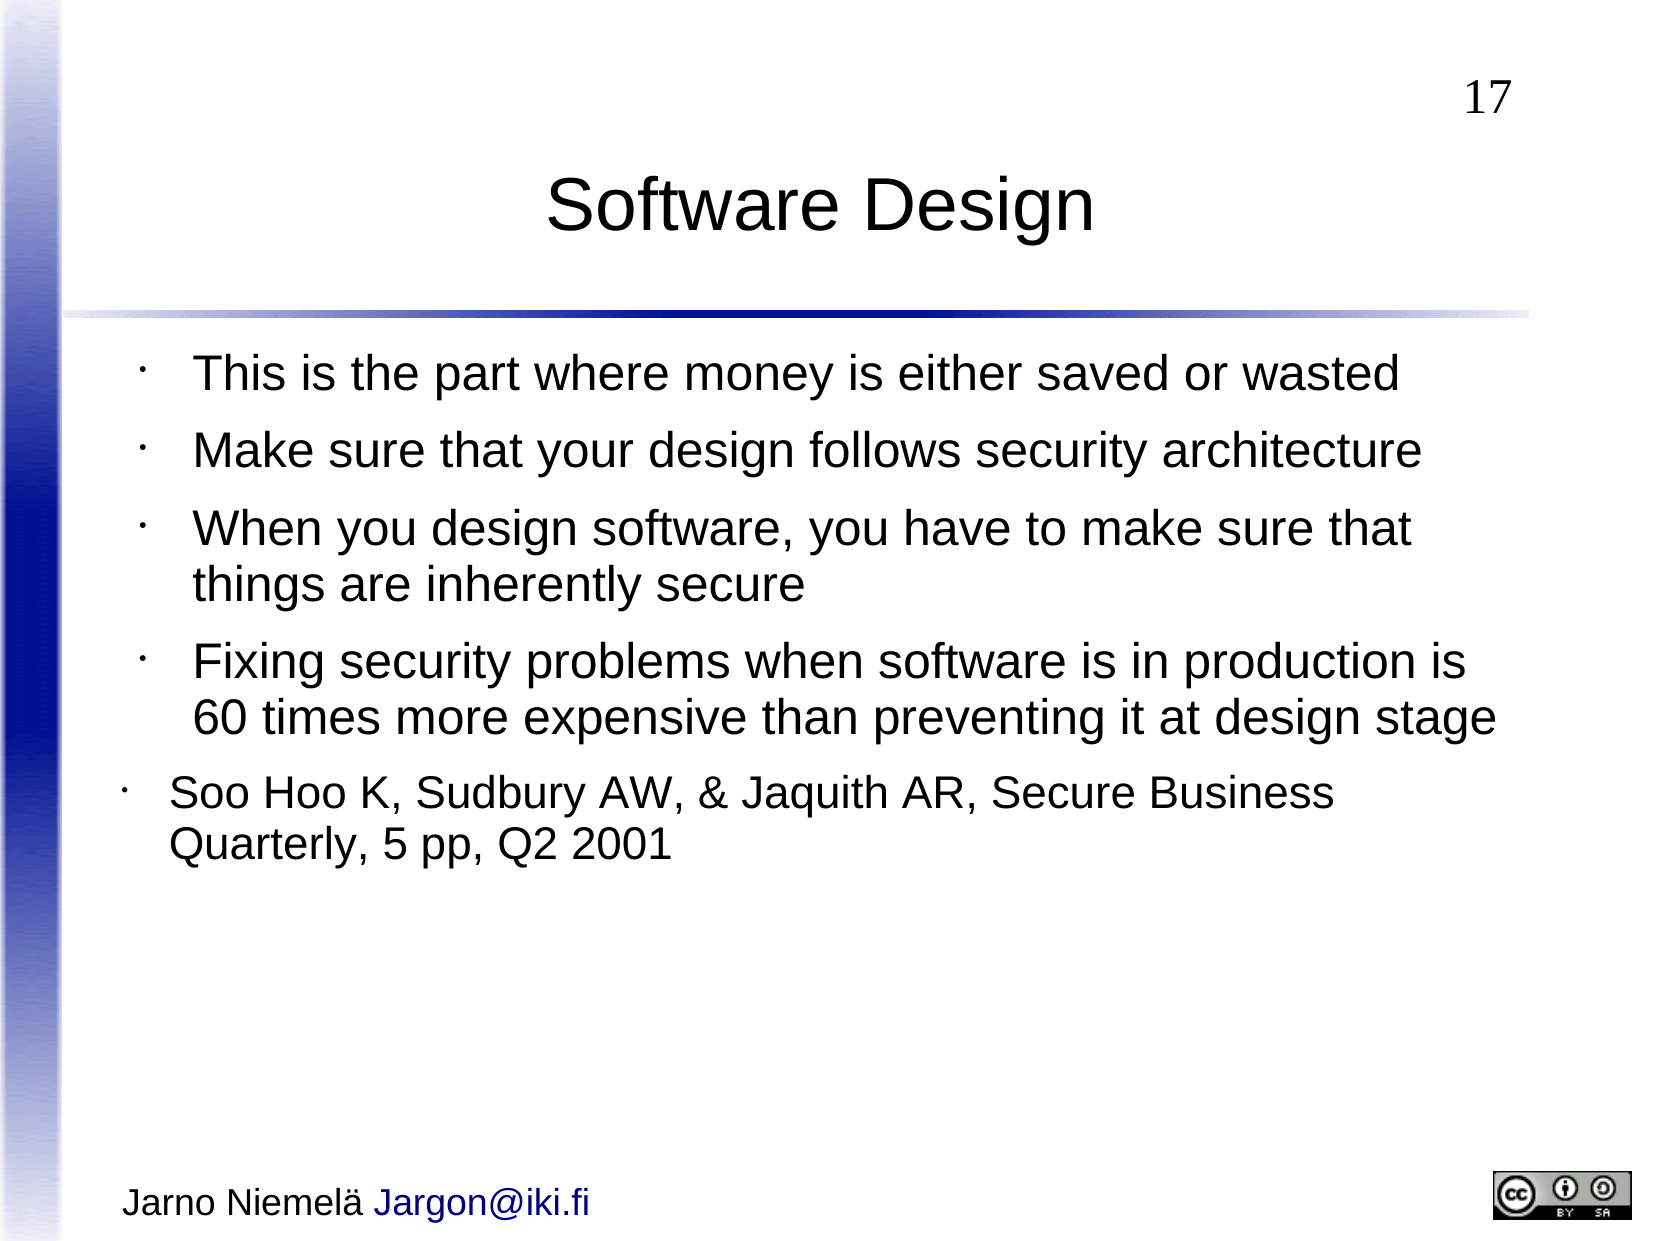

# Software Design
This is the part where money is either saved or wasted
Make sure that your design follows security architecture
When you design software, you have to make sure that things are inherently secure
Fixing security problems when software is in production is 60 times more expensive than preventing it at design stage
Soo Hoo K, Sudbury AW, & Jaquith AR, Secure Business Quarterly, 5 pp, Q2 2001